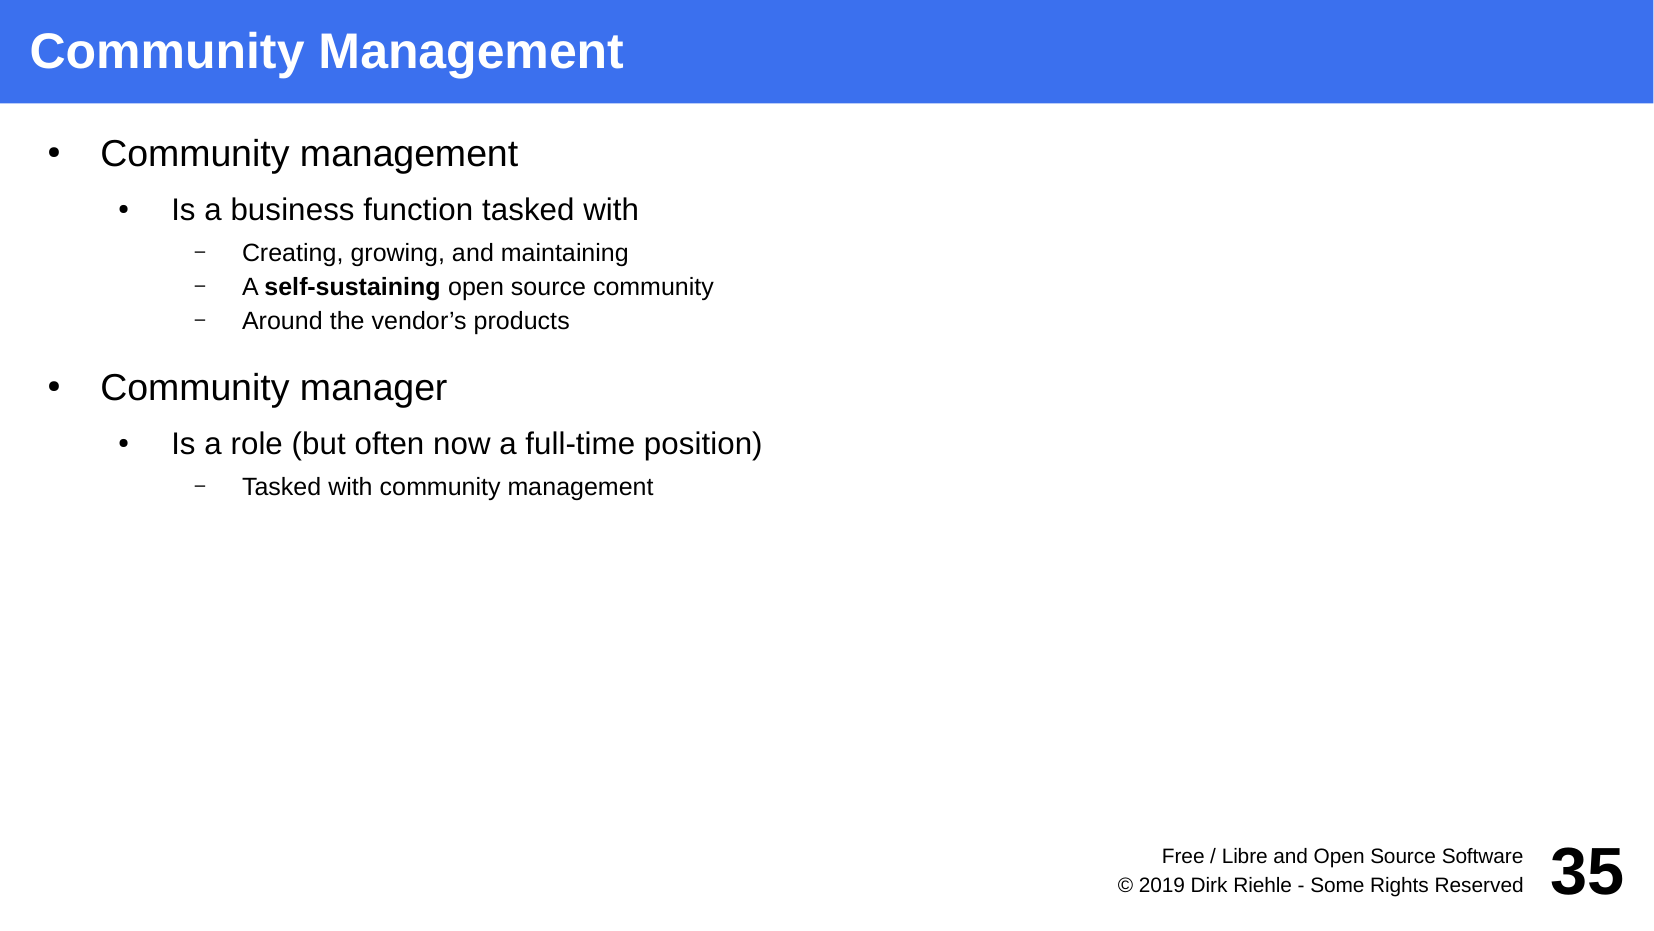

# Community Management
Community management
Is a business function tasked with
Creating, growing, and maintaining
A self-sustaining open source community
Around the vendor’s products
Community manager
Is a role (but often now a full-time position)
Tasked with community management
Free / Libre and Open Source Software
35
© 2019 Dirk Riehle - Some Rights Reserved